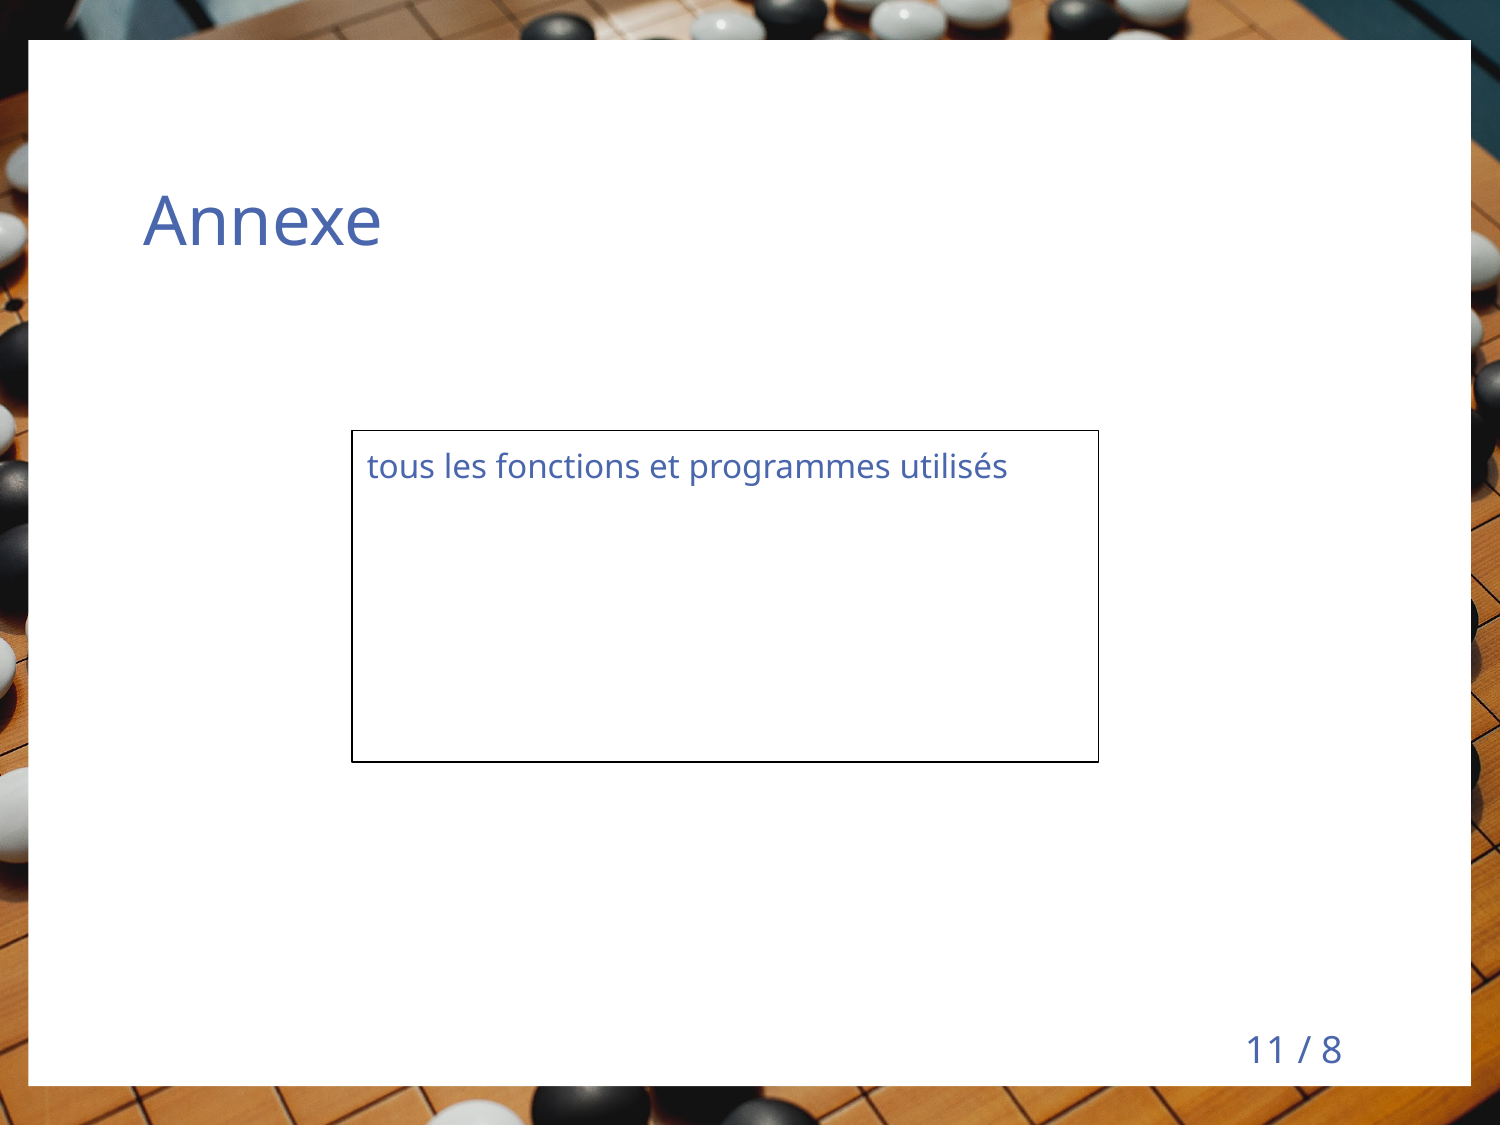

# Annexe
tous les fonctions et programmes utilisés